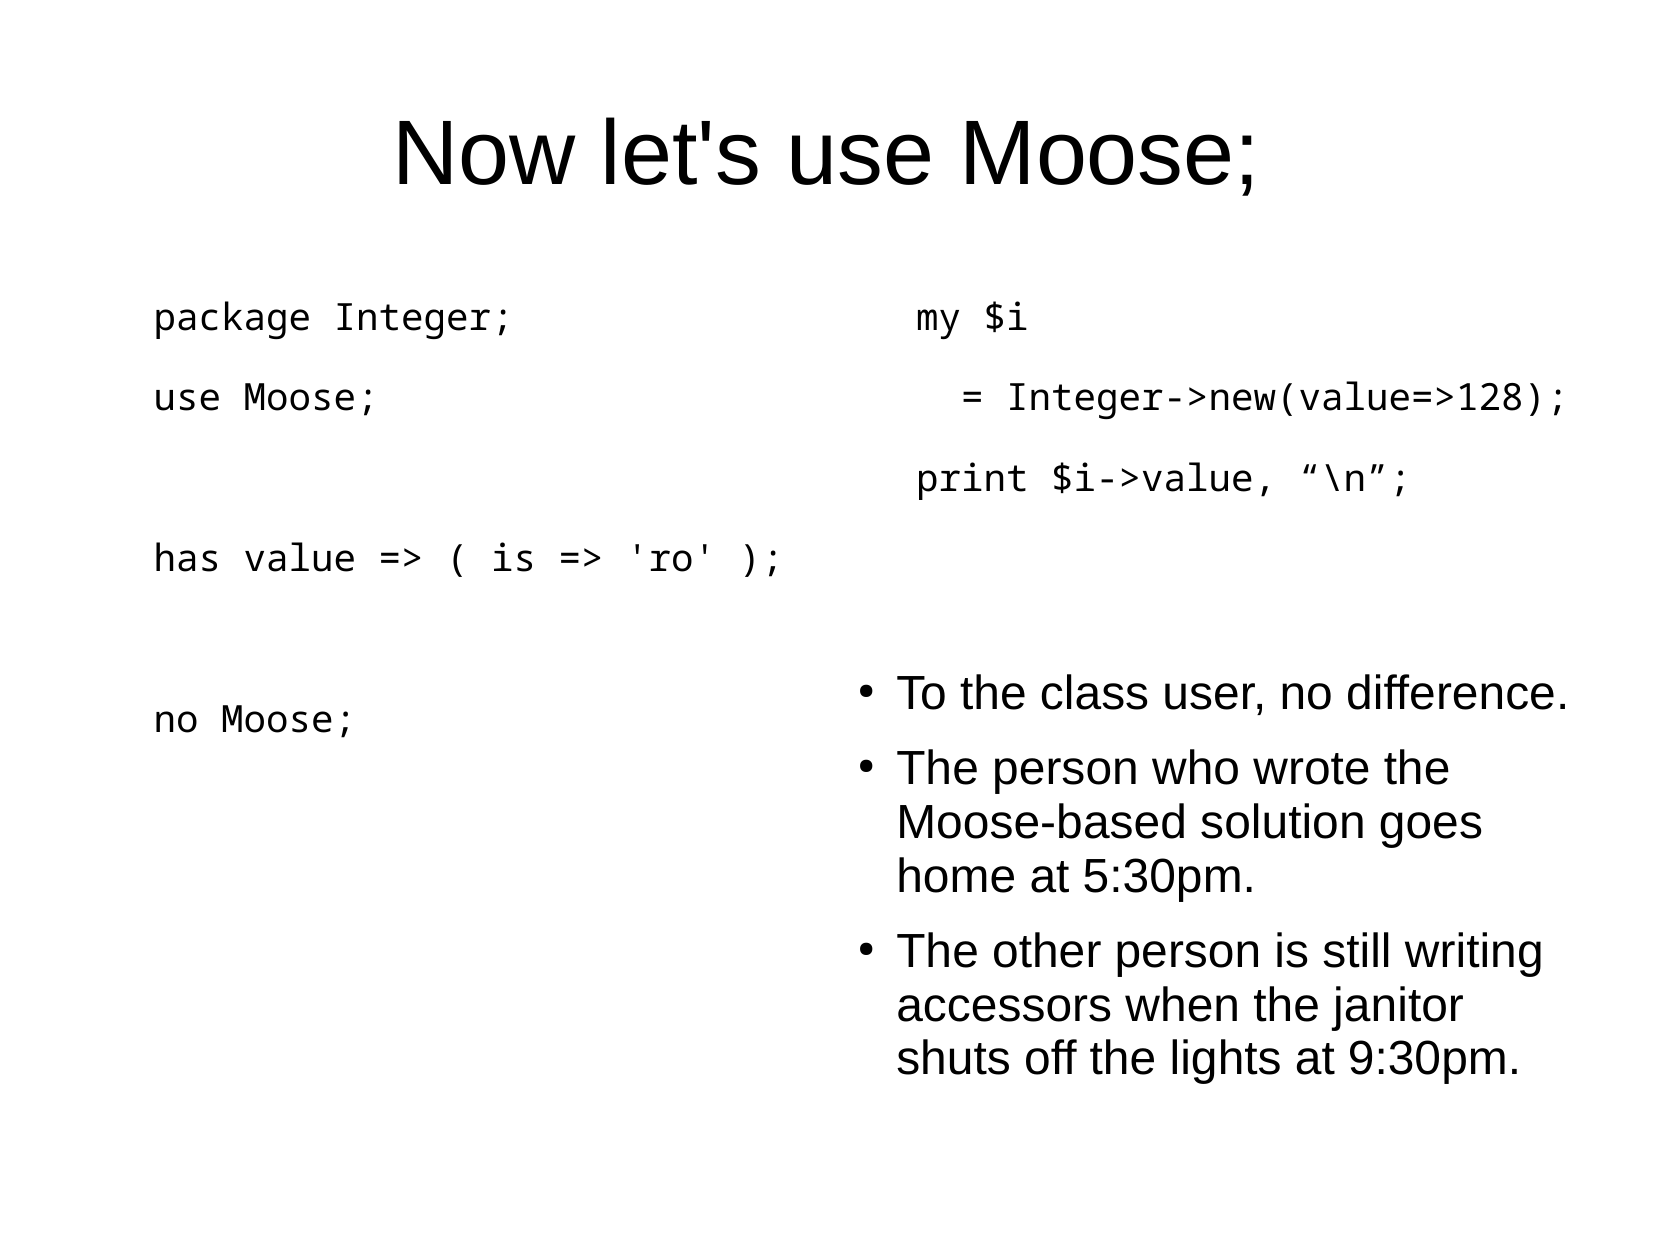

# Now let's use Moose;
package Integer;
use Moose;
has value => ( is => 'ro' );
no Moose;
my $i
 = Integer->new(value=>128);
print $i->value, “\n”;
To the class user, no difference.
The person who wrote the Moose-based solution goes home at 5:30pm.
The other person is still writing accessors when the janitor shuts off the lights at 9:30pm.